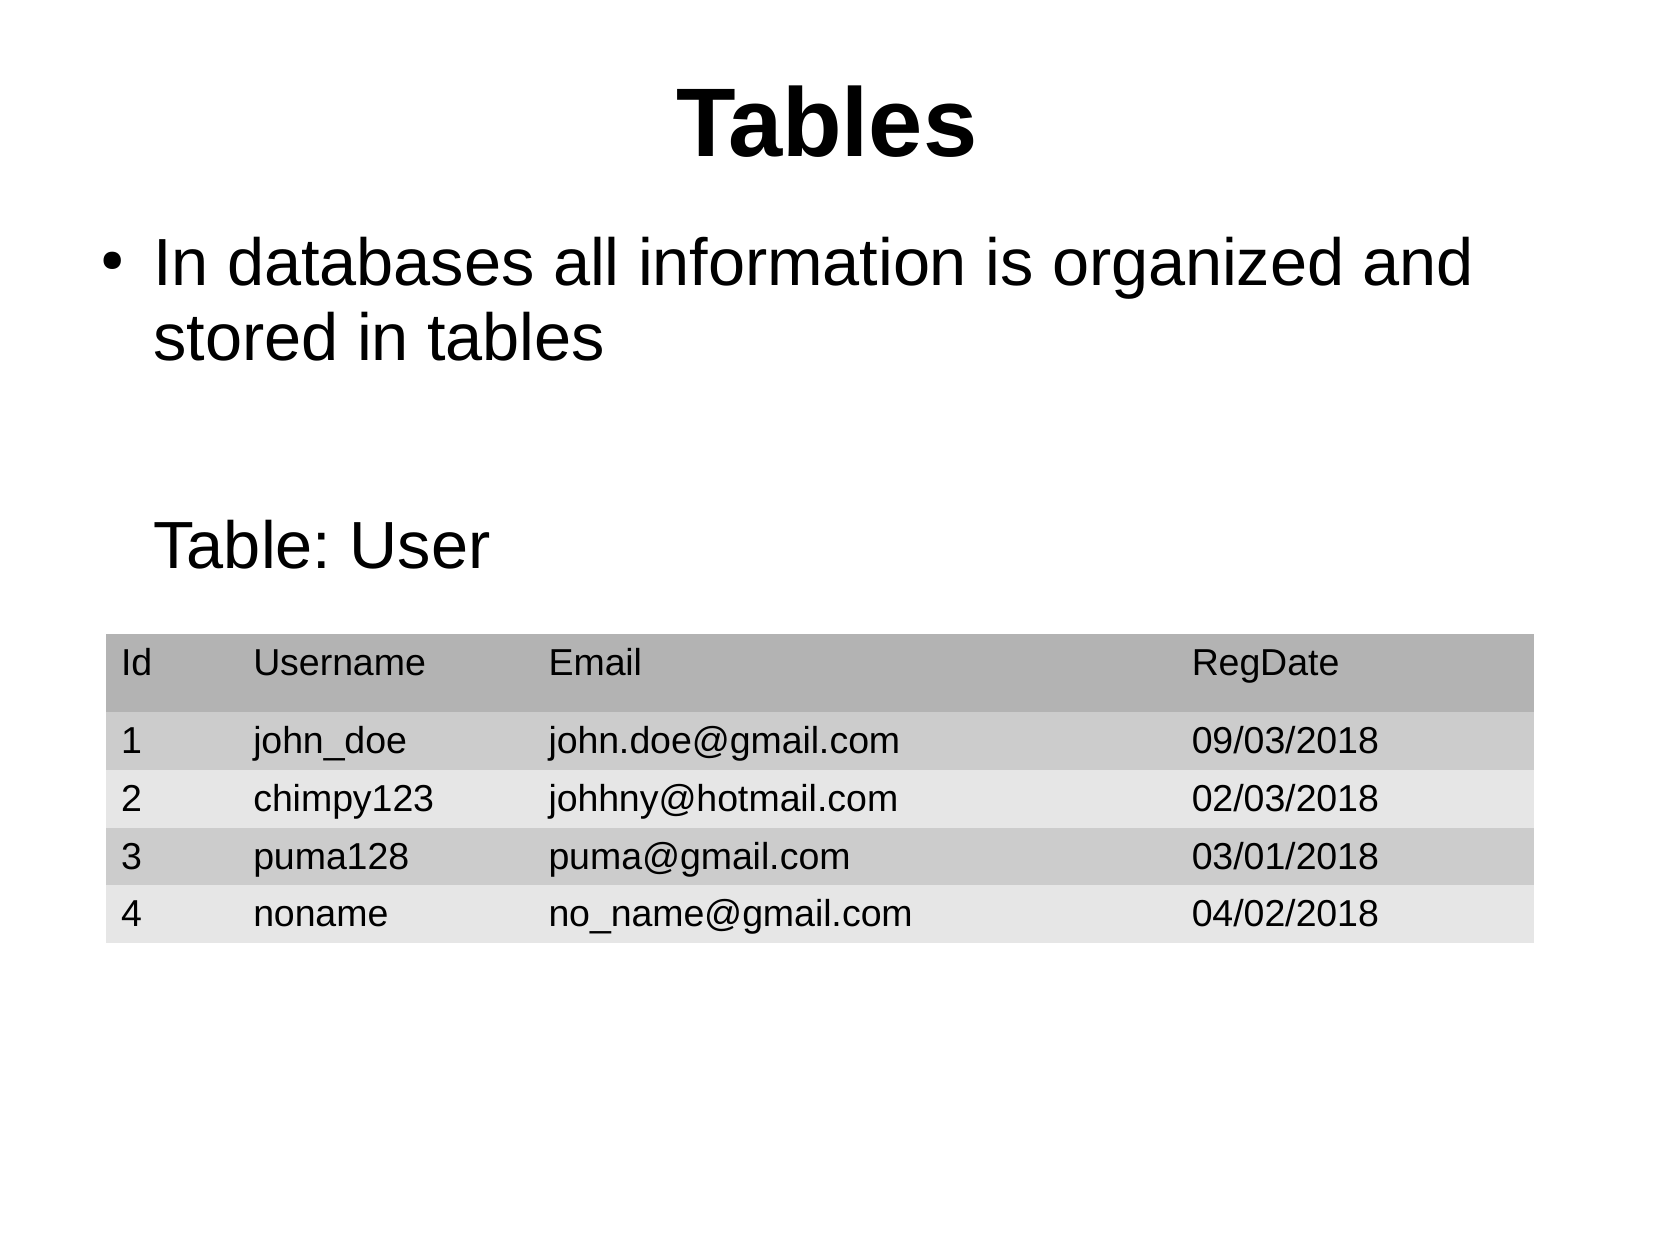

# Tables
In databases all information is organized and stored in tables
Table: User
| Id | Username | Email | RegDate |
| --- | --- | --- | --- |
| 1 | john\_doe | john.doe@gmail.com | 09/03/2018 |
| 2 | chimpy123 | johhny@hotmail.com | 02/03/2018 |
| 3 | puma128 | puma@gmail.com | 03/01/2018 |
| 4 | noname | no\_name@gmail.com | 04/02/2018 |